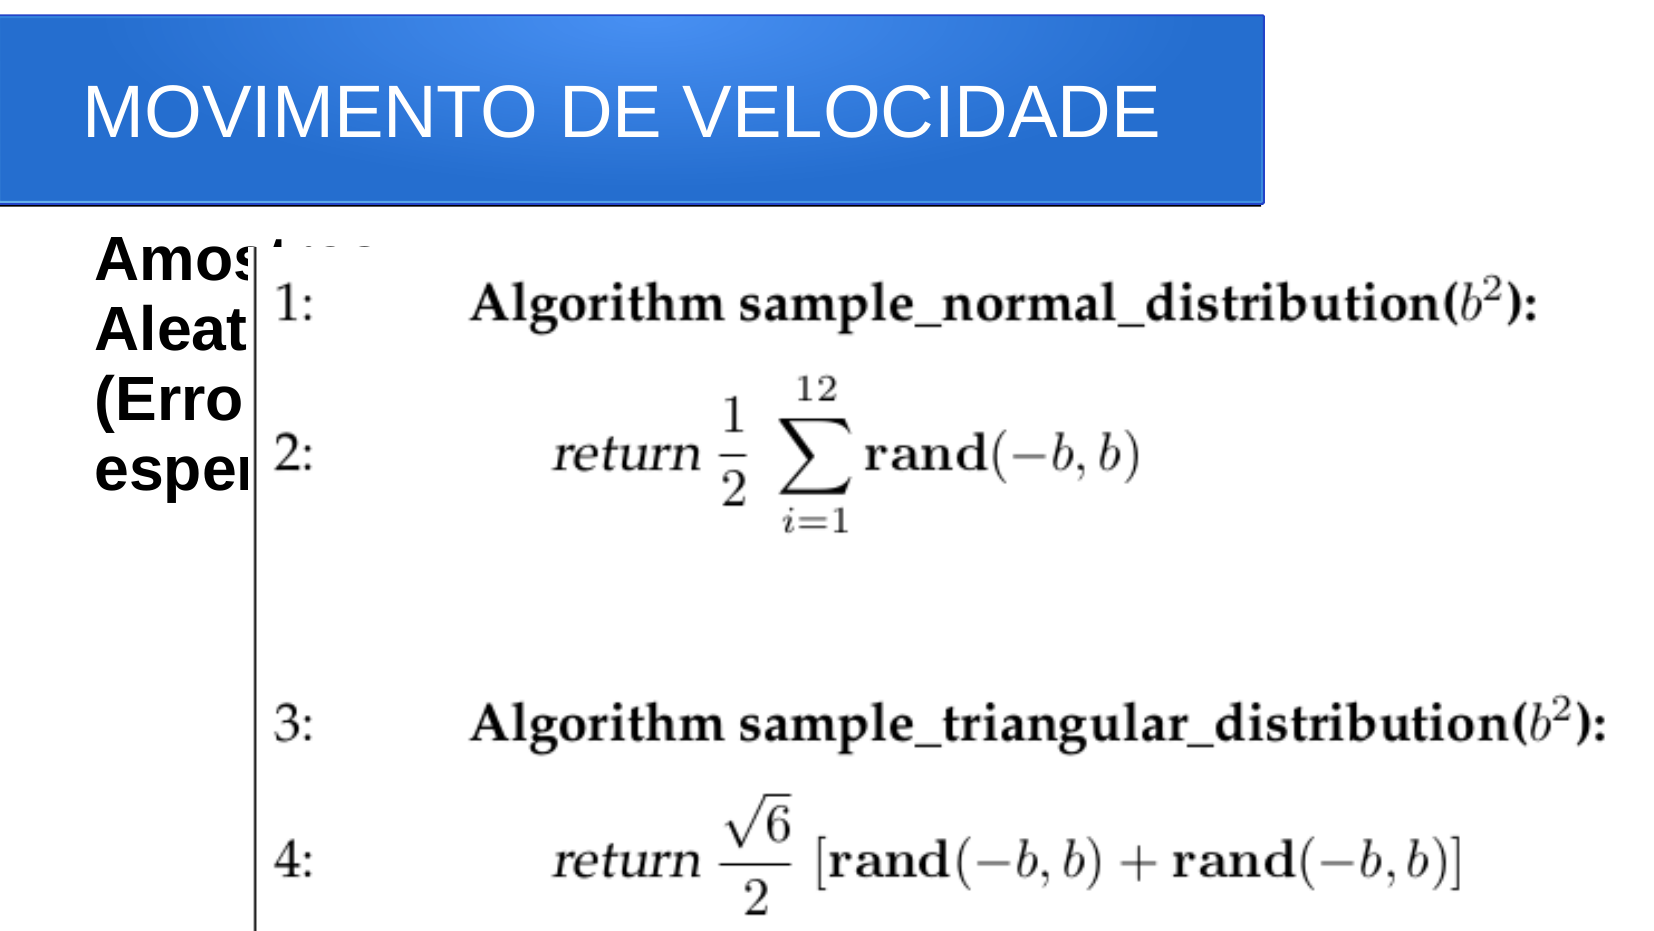

# MOVIMENTO DE VELOCIDADE
Amostras Aleatórias (Erro esperado):